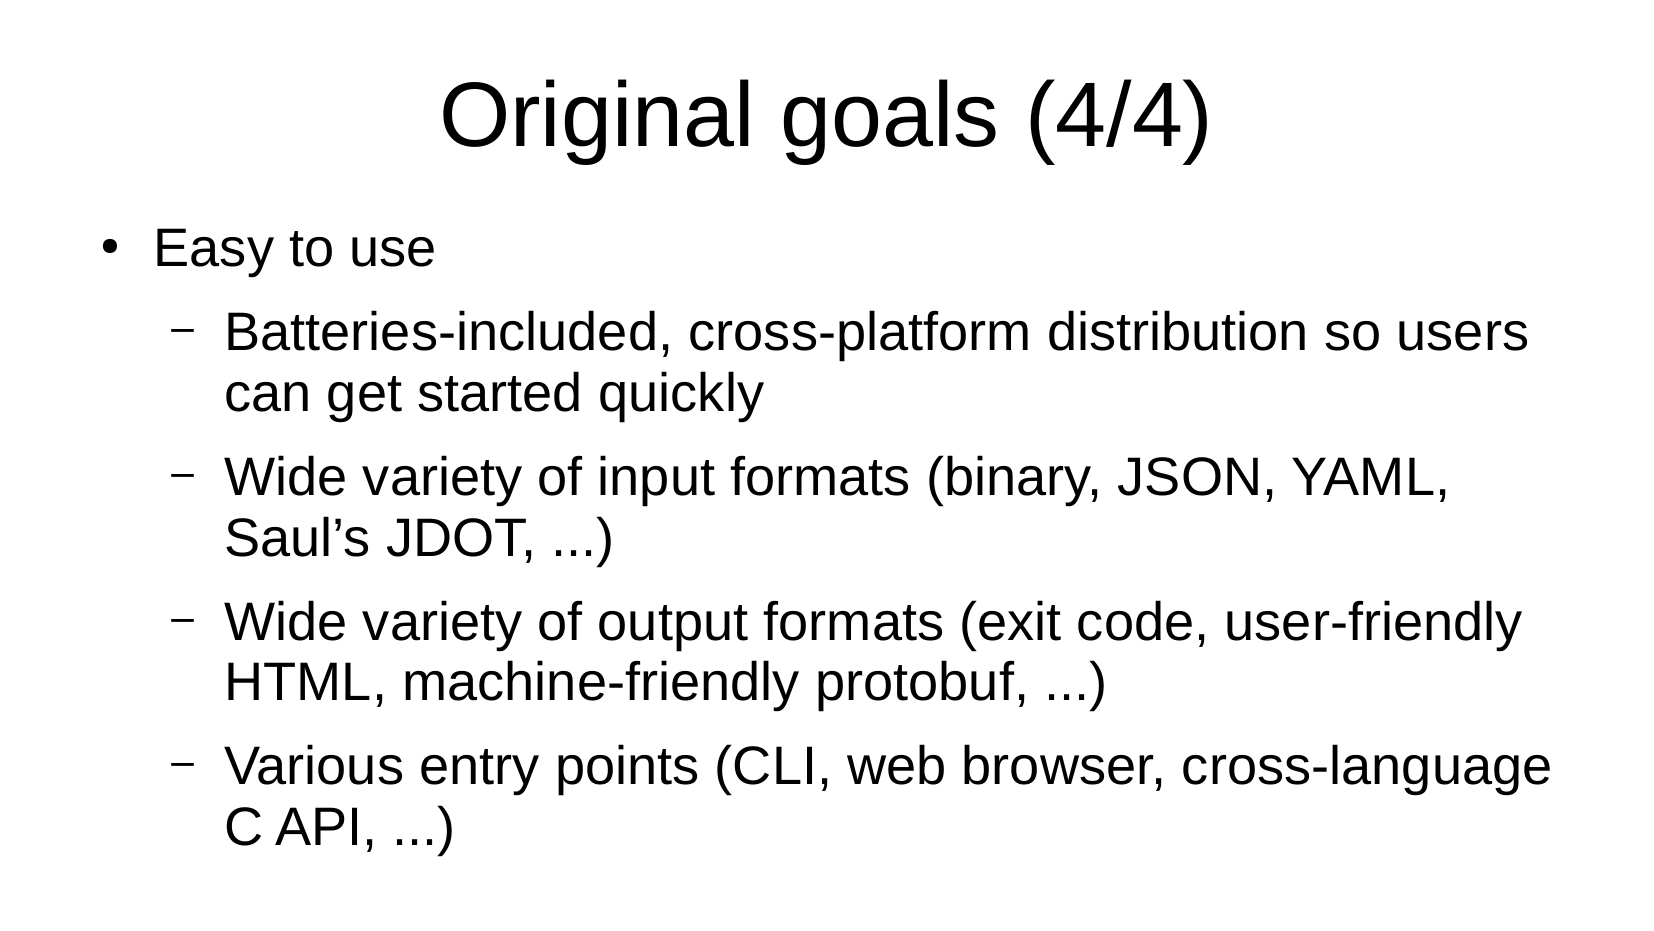

# Original goals (4/4)
Easy to use
Batteries-included, cross-platform distribution so users can get started quickly
Wide variety of input formats (binary, JSON, YAML, Saul’s JDOT, ...)
Wide variety of output formats (exit code, user-friendly HTML, machine-friendly protobuf, ...)
Various entry points (CLI, web browser, cross-language C API, ...)